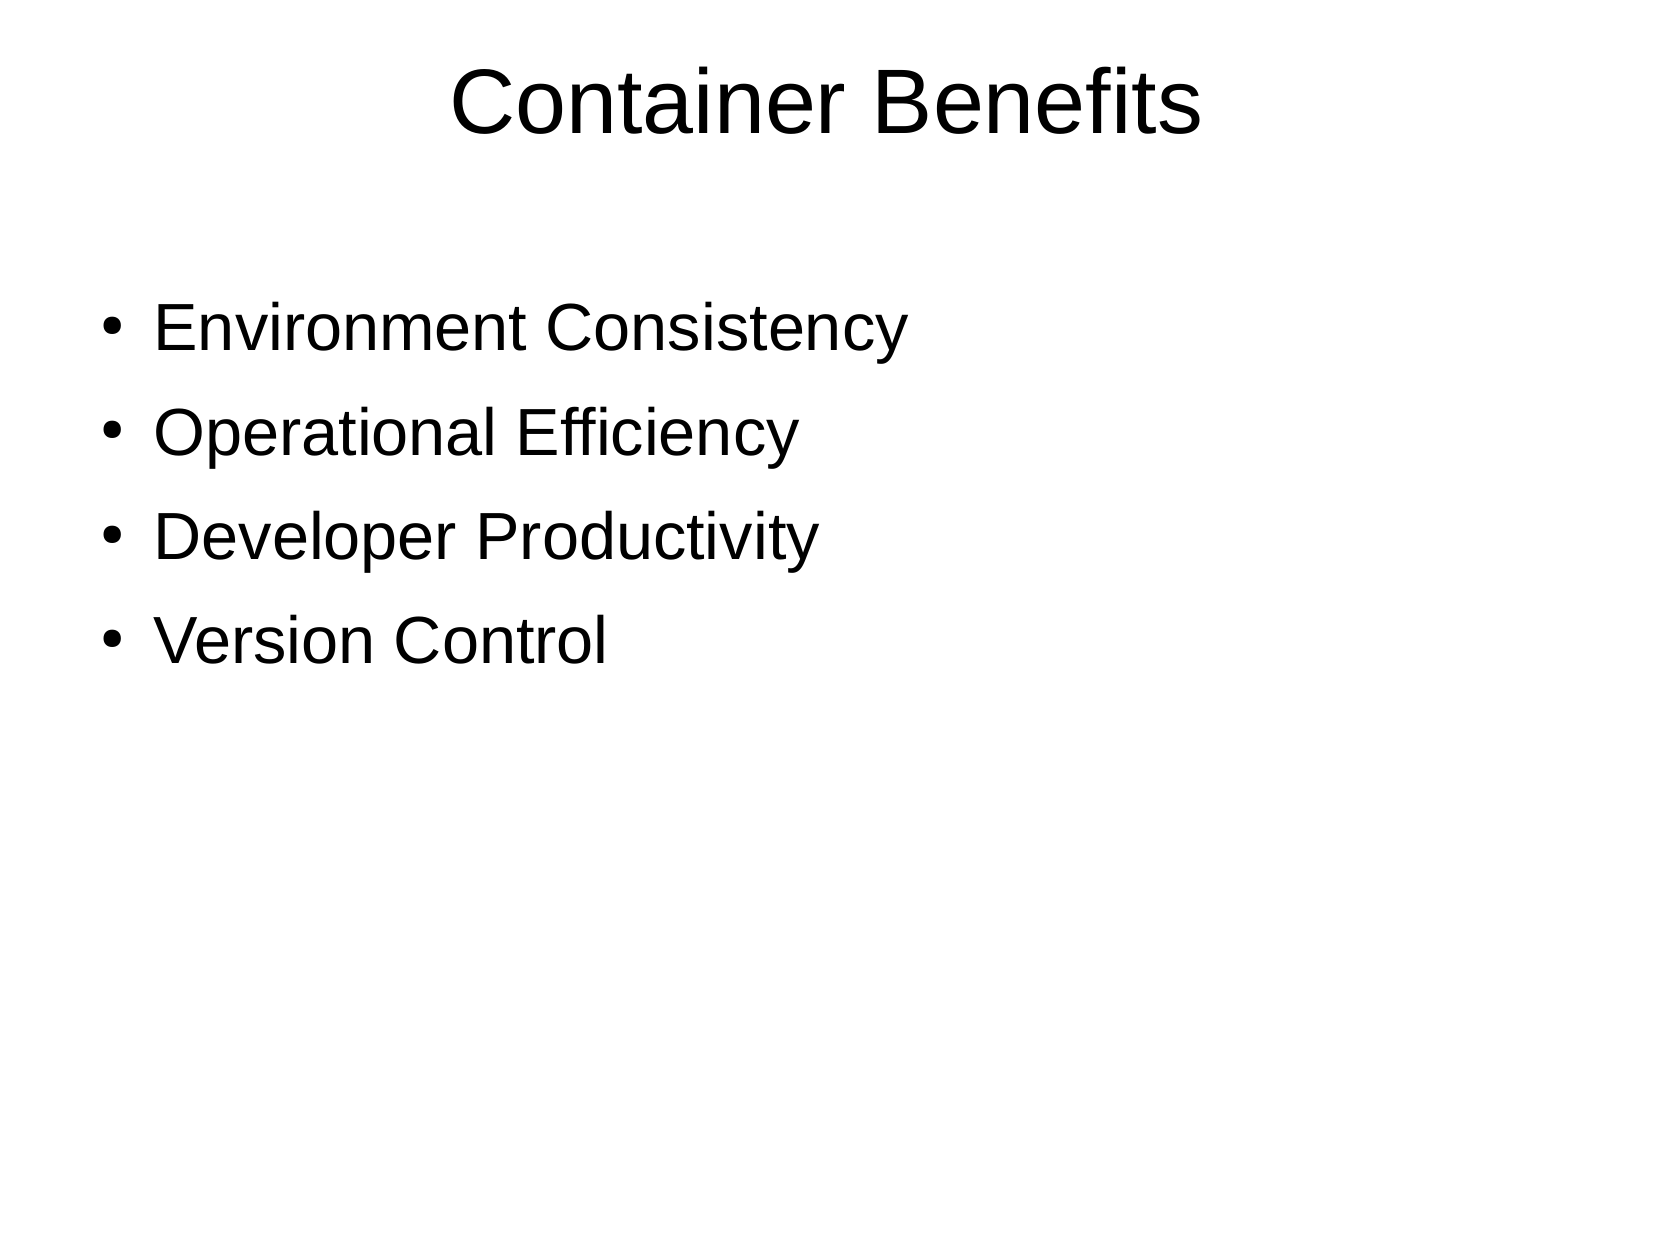

# Container Benefits
Environment Consistency
Operational Efficiency
Developer Productivity
Version Control